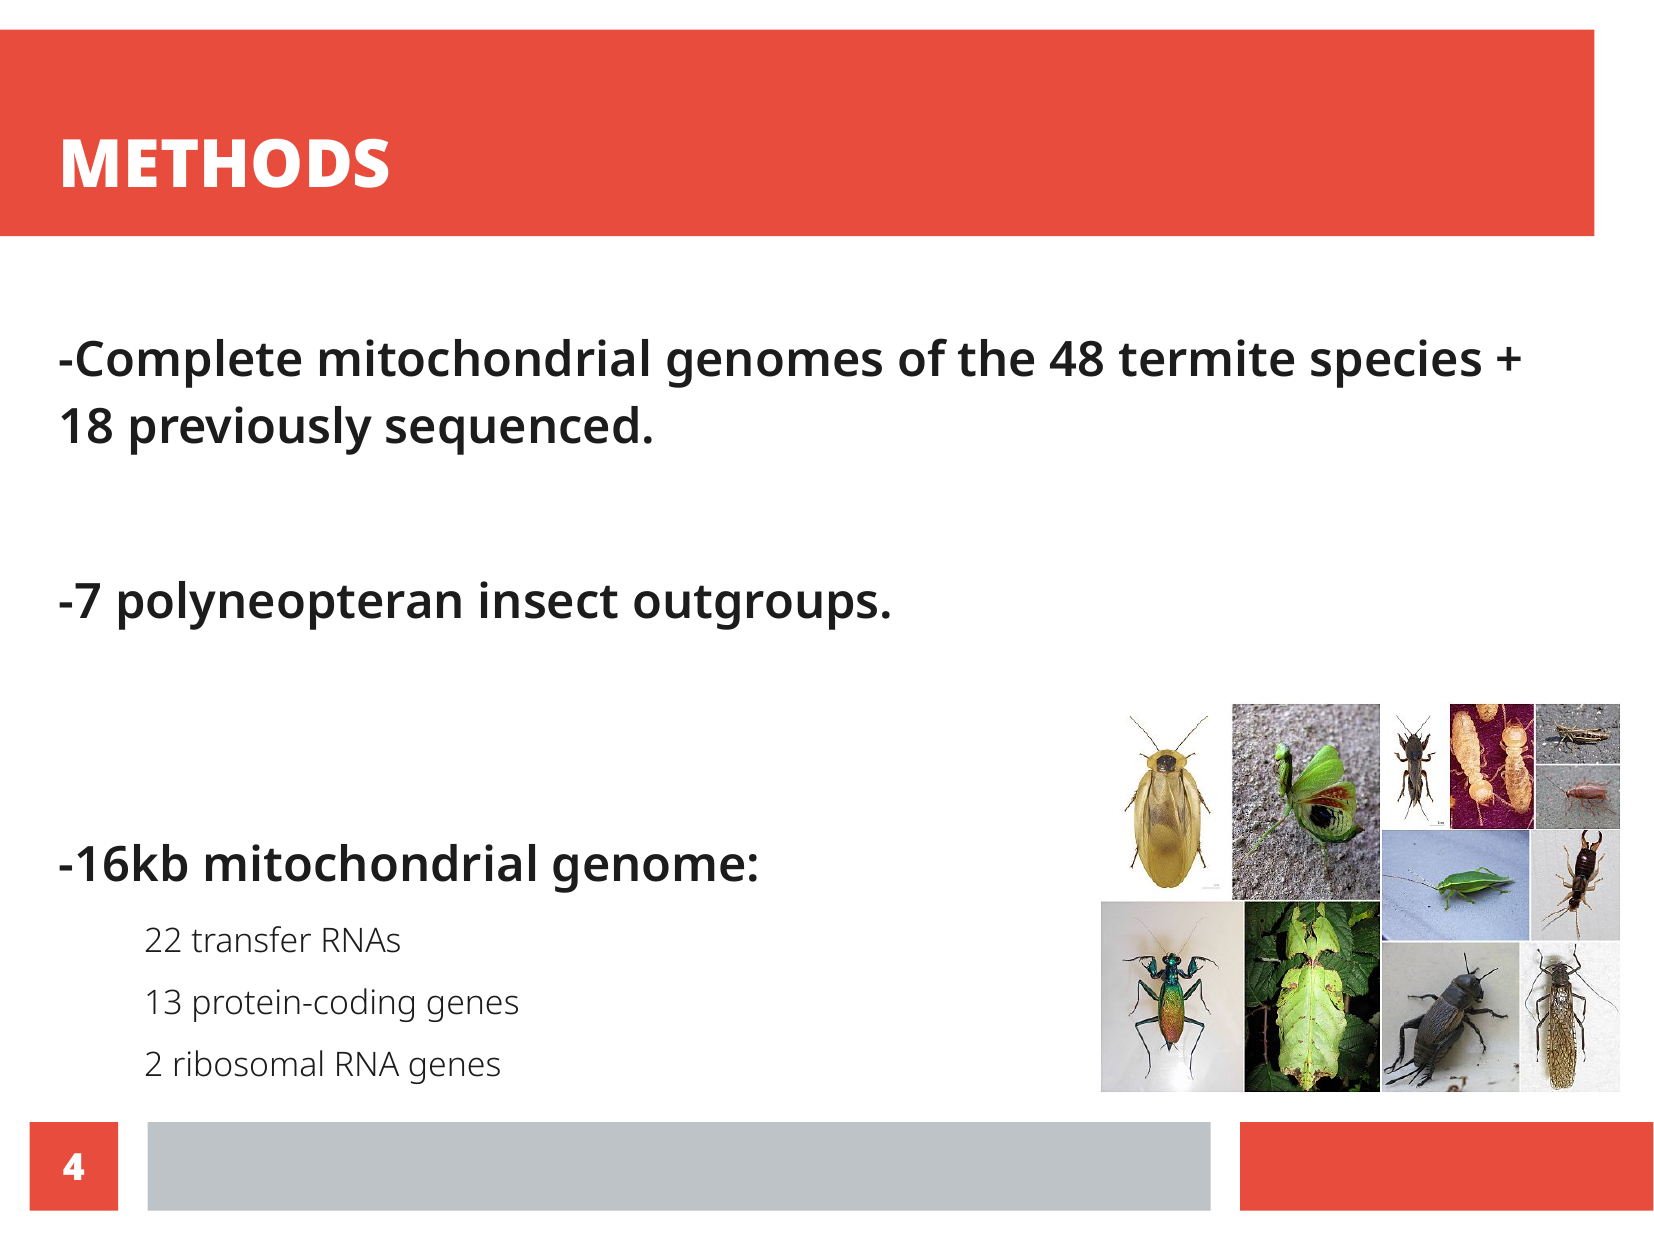

# METHODS
-Complete mitochondrial genomes of the 48 termite species + 18 previously sequenced.
-7 polyneopteran insect outgroups.
-16kb mitochondrial genome:
22 transfer RNAs
13 protein-coding genes
2 ribosomal RNA genes
4